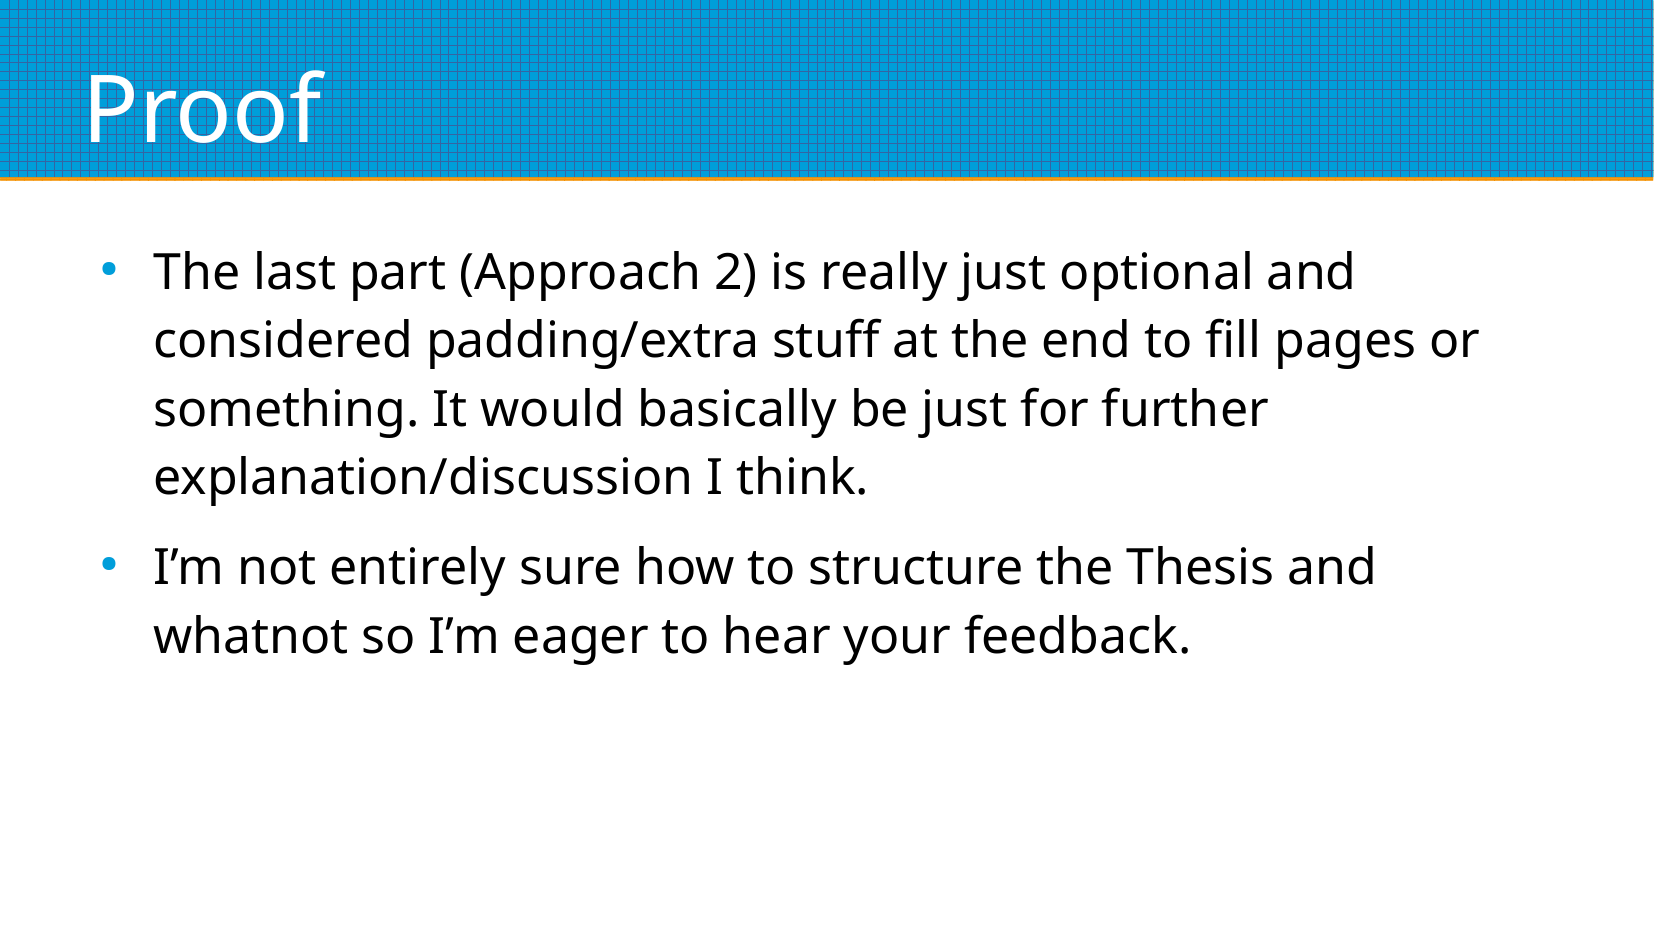

# Proof
The last part (Approach 2) is really just optional and considered padding/extra stuff at the end to fill pages or something. It would basically be just for further explanation/discussion I think.
I’m not entirely sure how to structure the Thesis and whatnot so I’m eager to hear your feedback.